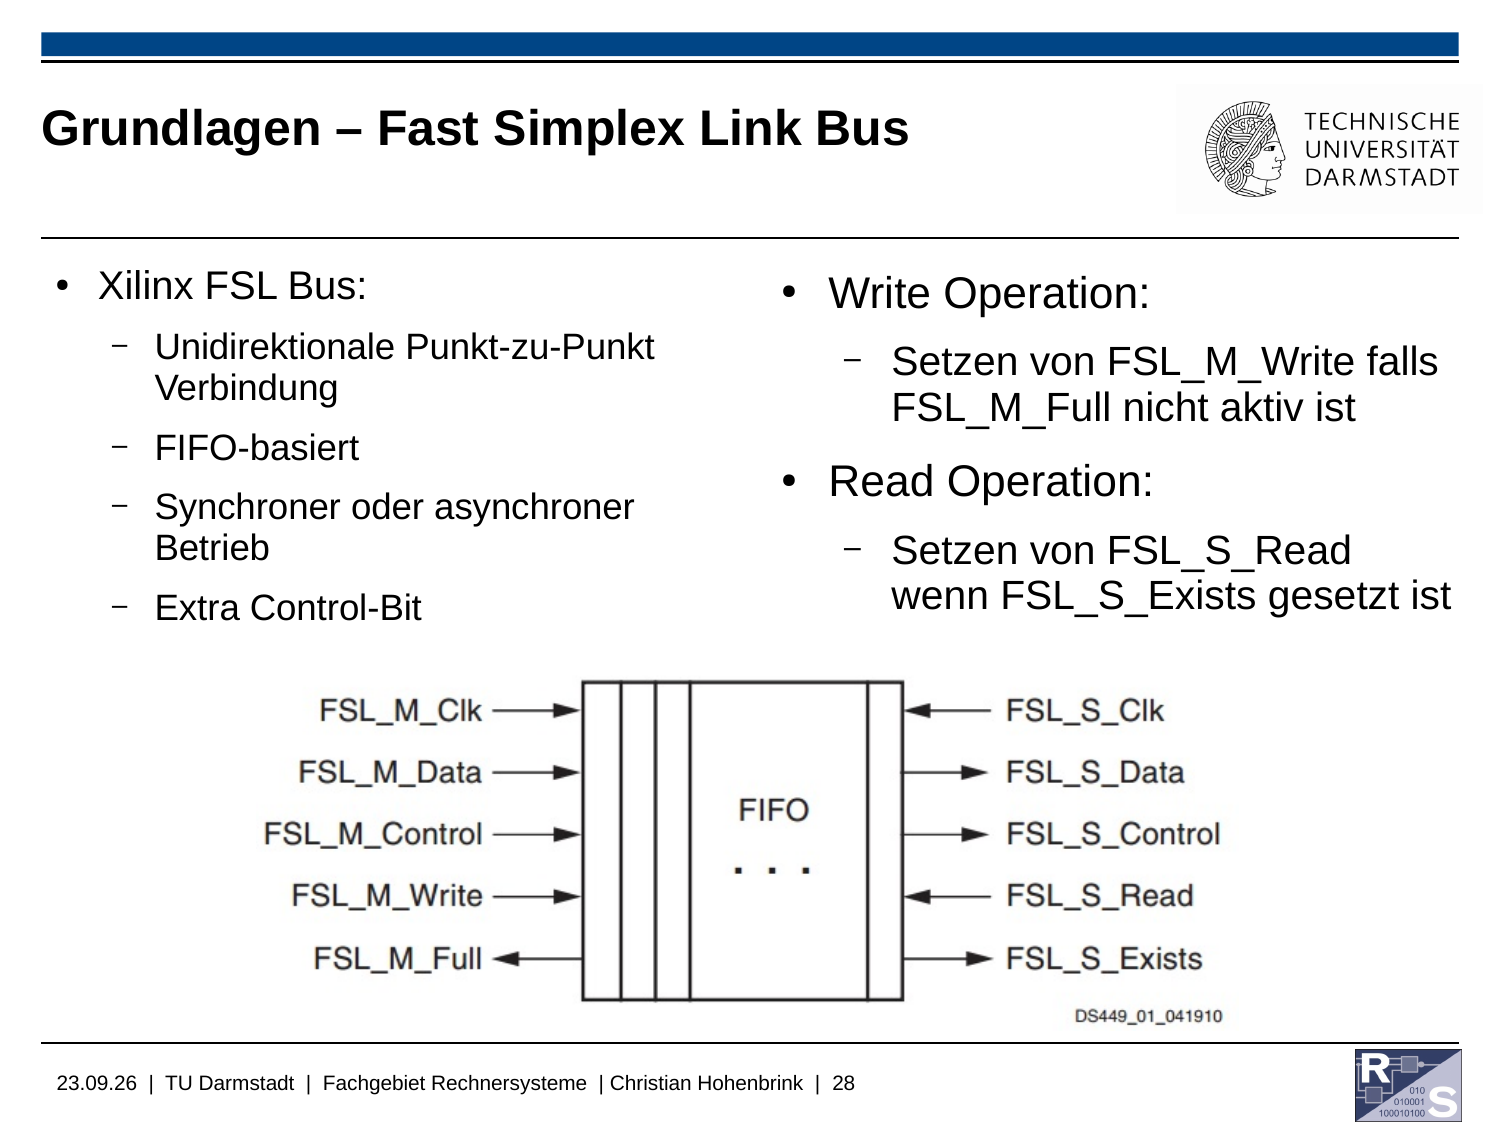

# Grundlagen – Fast Simplex Link Bus
Xilinx FSL Bus:
Unidirektionale Punkt-zu-Punkt Verbindung
FIFO-basiert
Synchroner oder asynchroner Betrieb
Extra Control-Bit
Write Operation:
Setzen von FSL_M_Write falls FSL_M_Full nicht aktiv ist
Read Operation:
Setzen von FSL_S_Read wenn FSL_S_Exists gesetzt ist